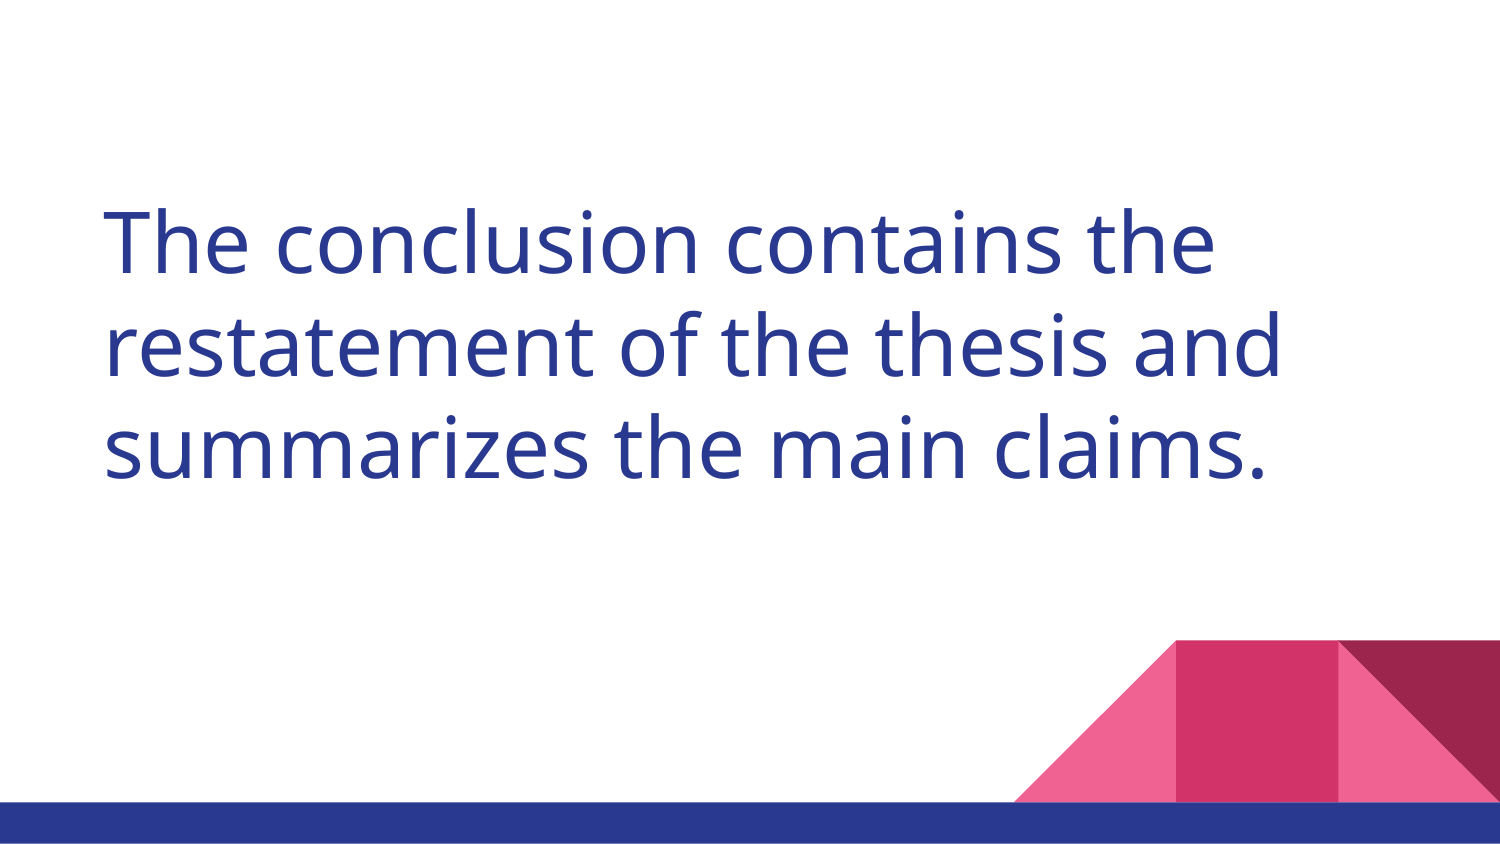

# The conclusion contains the restatement of the thesis and summarizes the main claims.